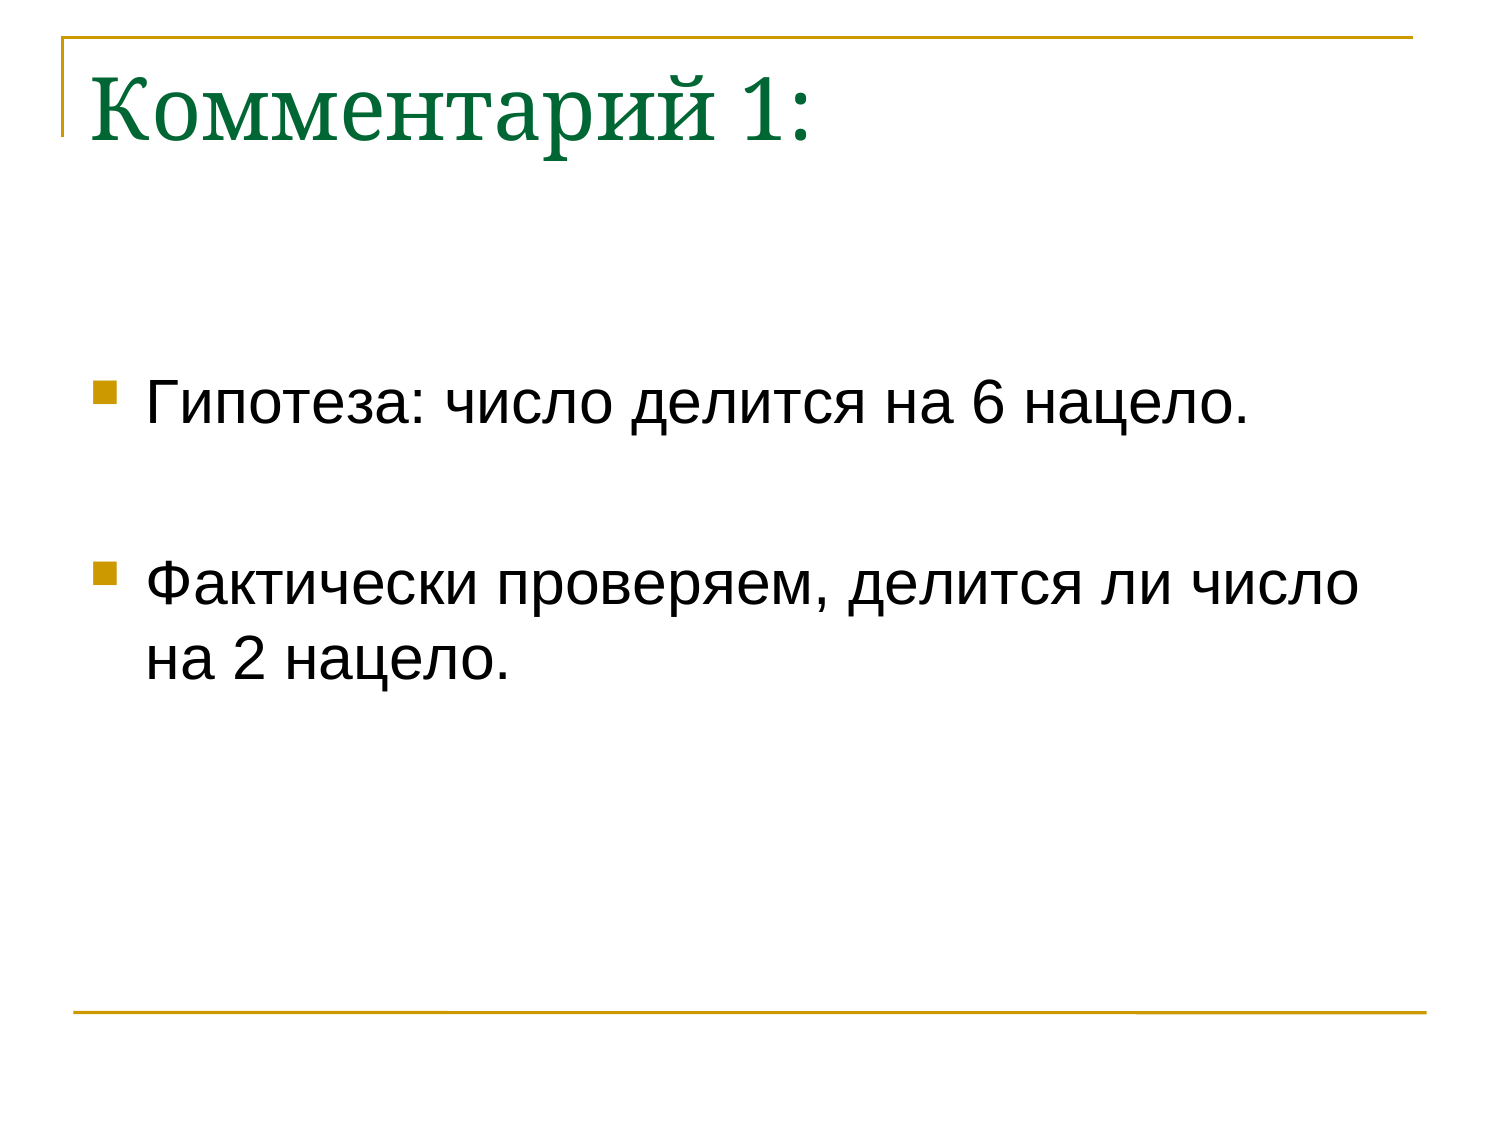

# Комментарий 1:
Гипотеза: число делится на 6 нацело.
Фактически проверяем, делится ли число на 2 нацело.